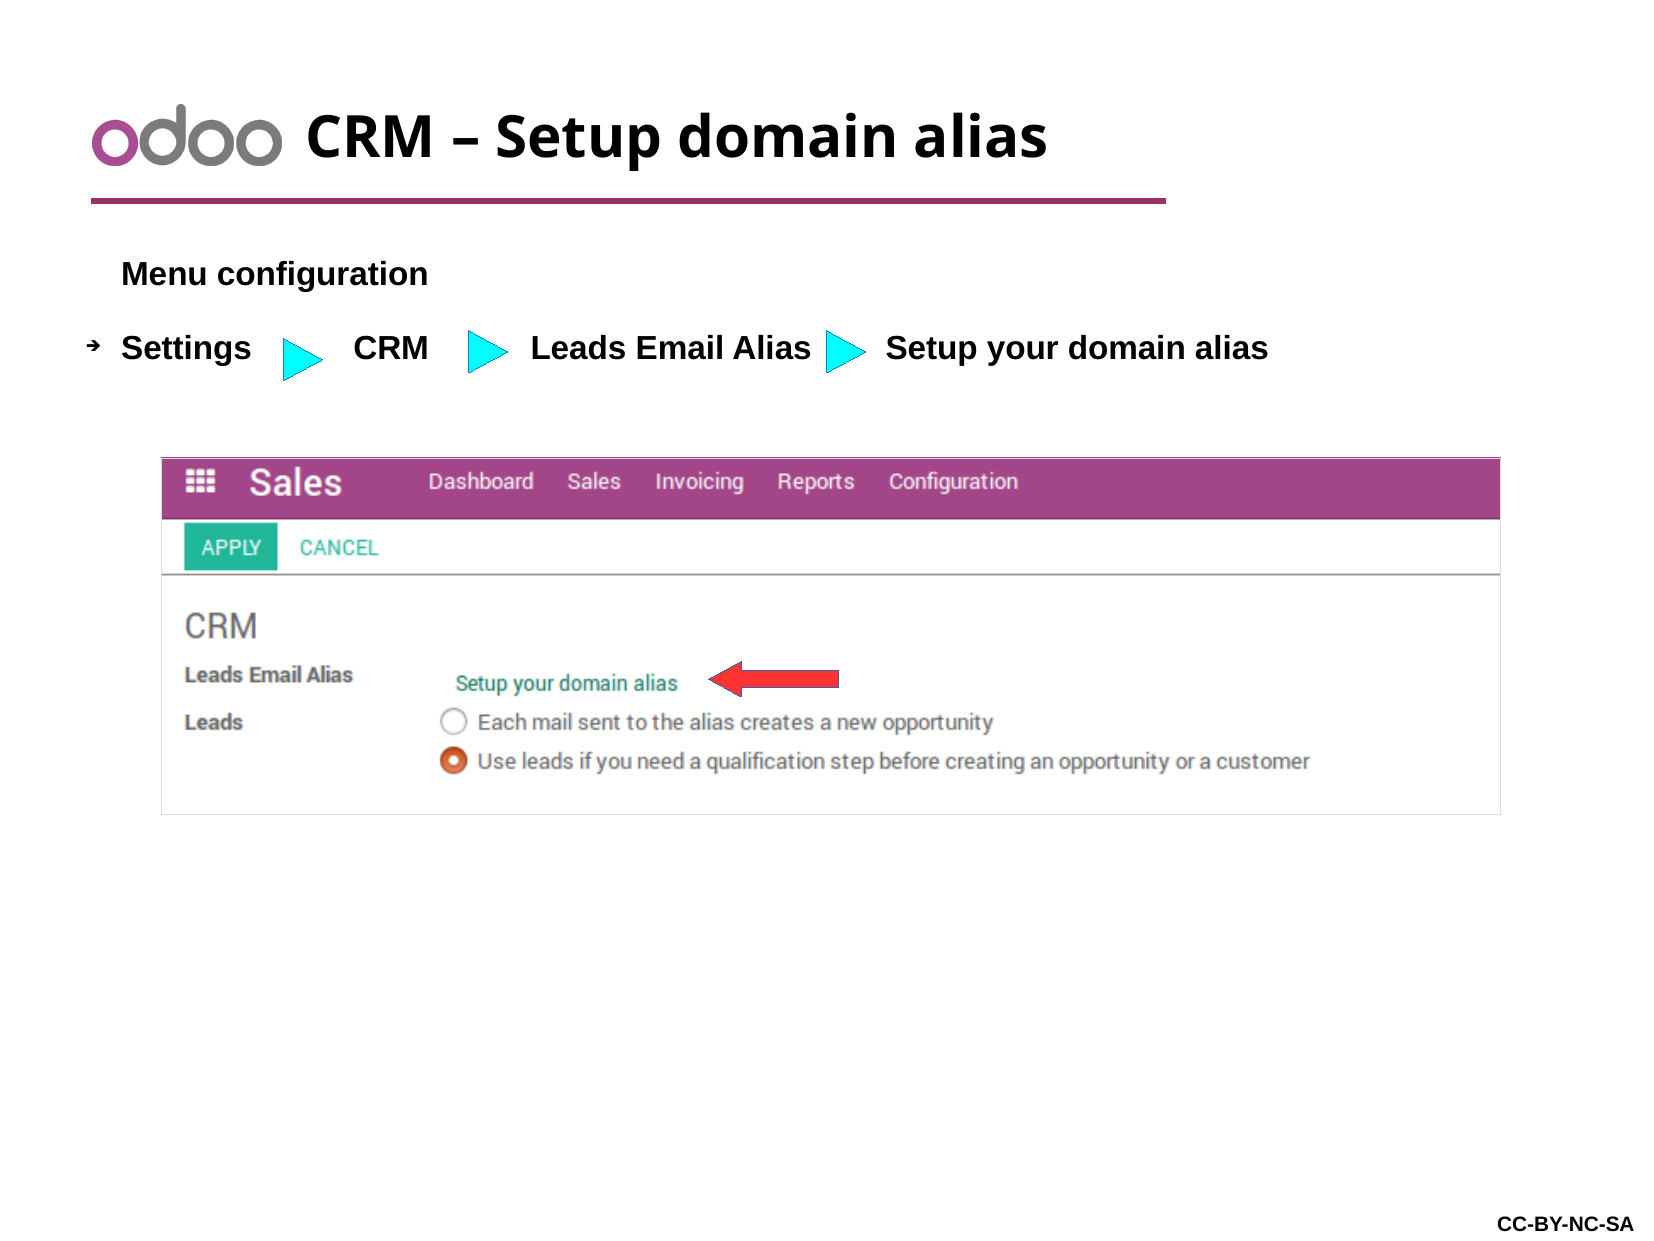

# CRM – Setup domain alias
Menu configuration
Settings CRM Leads Email Alias Setup your domain alias
CC-BY-NC-SA